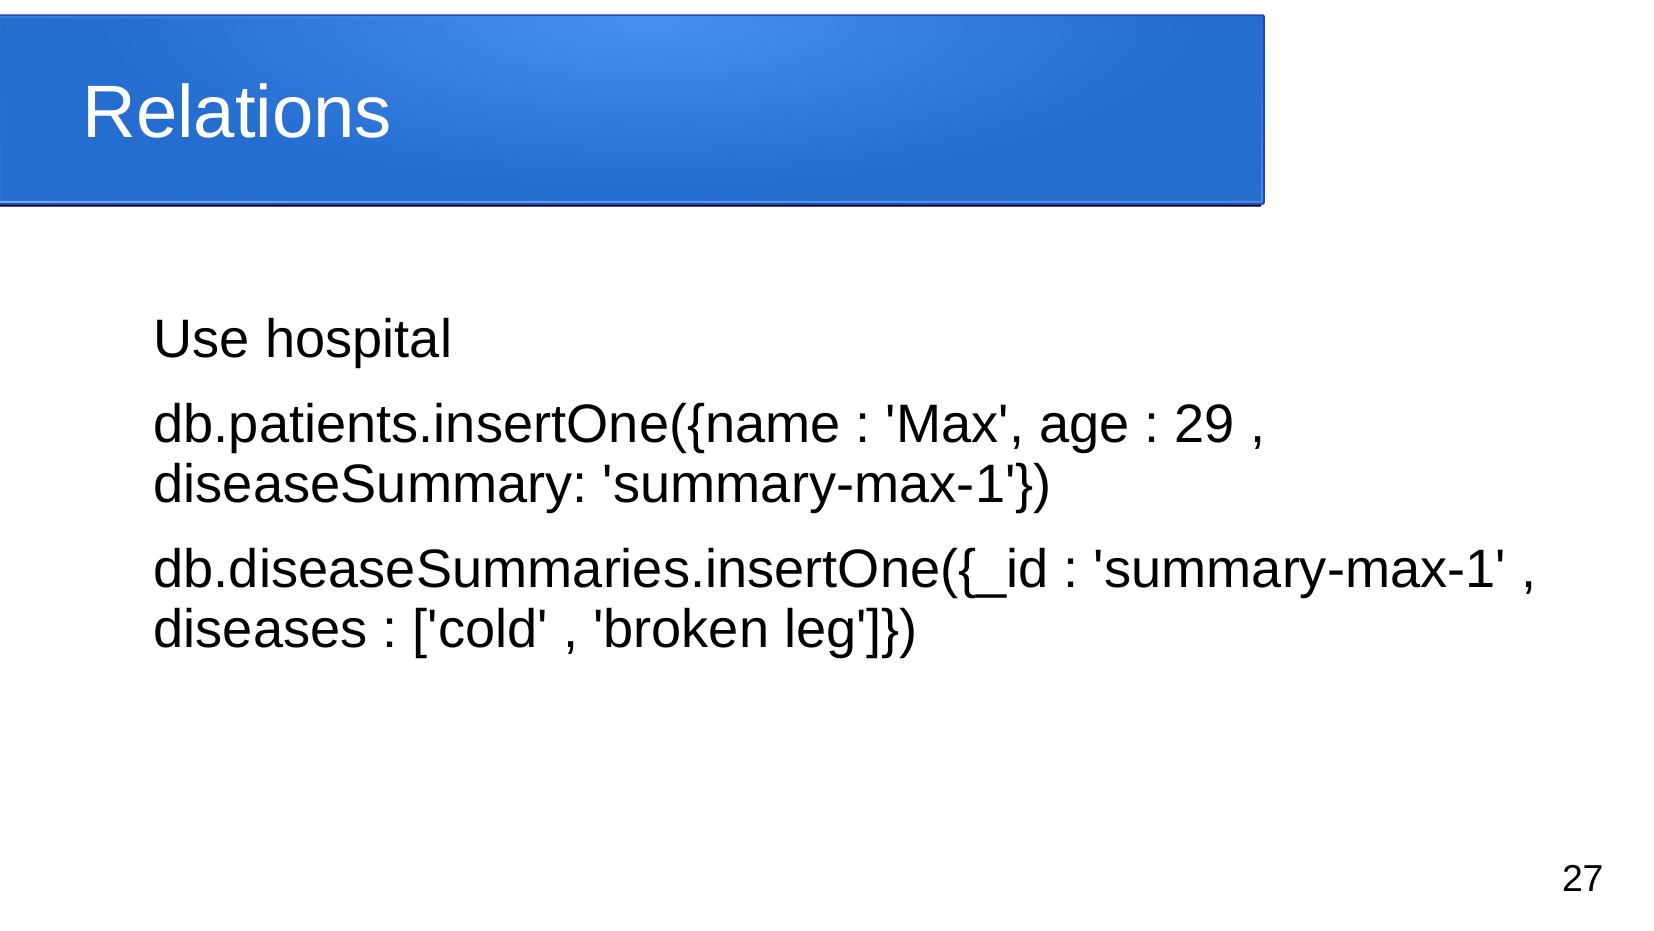

# Relations
Use hospital
db.patients.insertOne({name : 'Max', age : 29 , diseaseSummary: 'summary-max-1'})
db.diseaseSummaries.insertOne({_id : 'summary-max-1' , diseases : ['cold' , 'broken leg']})
27